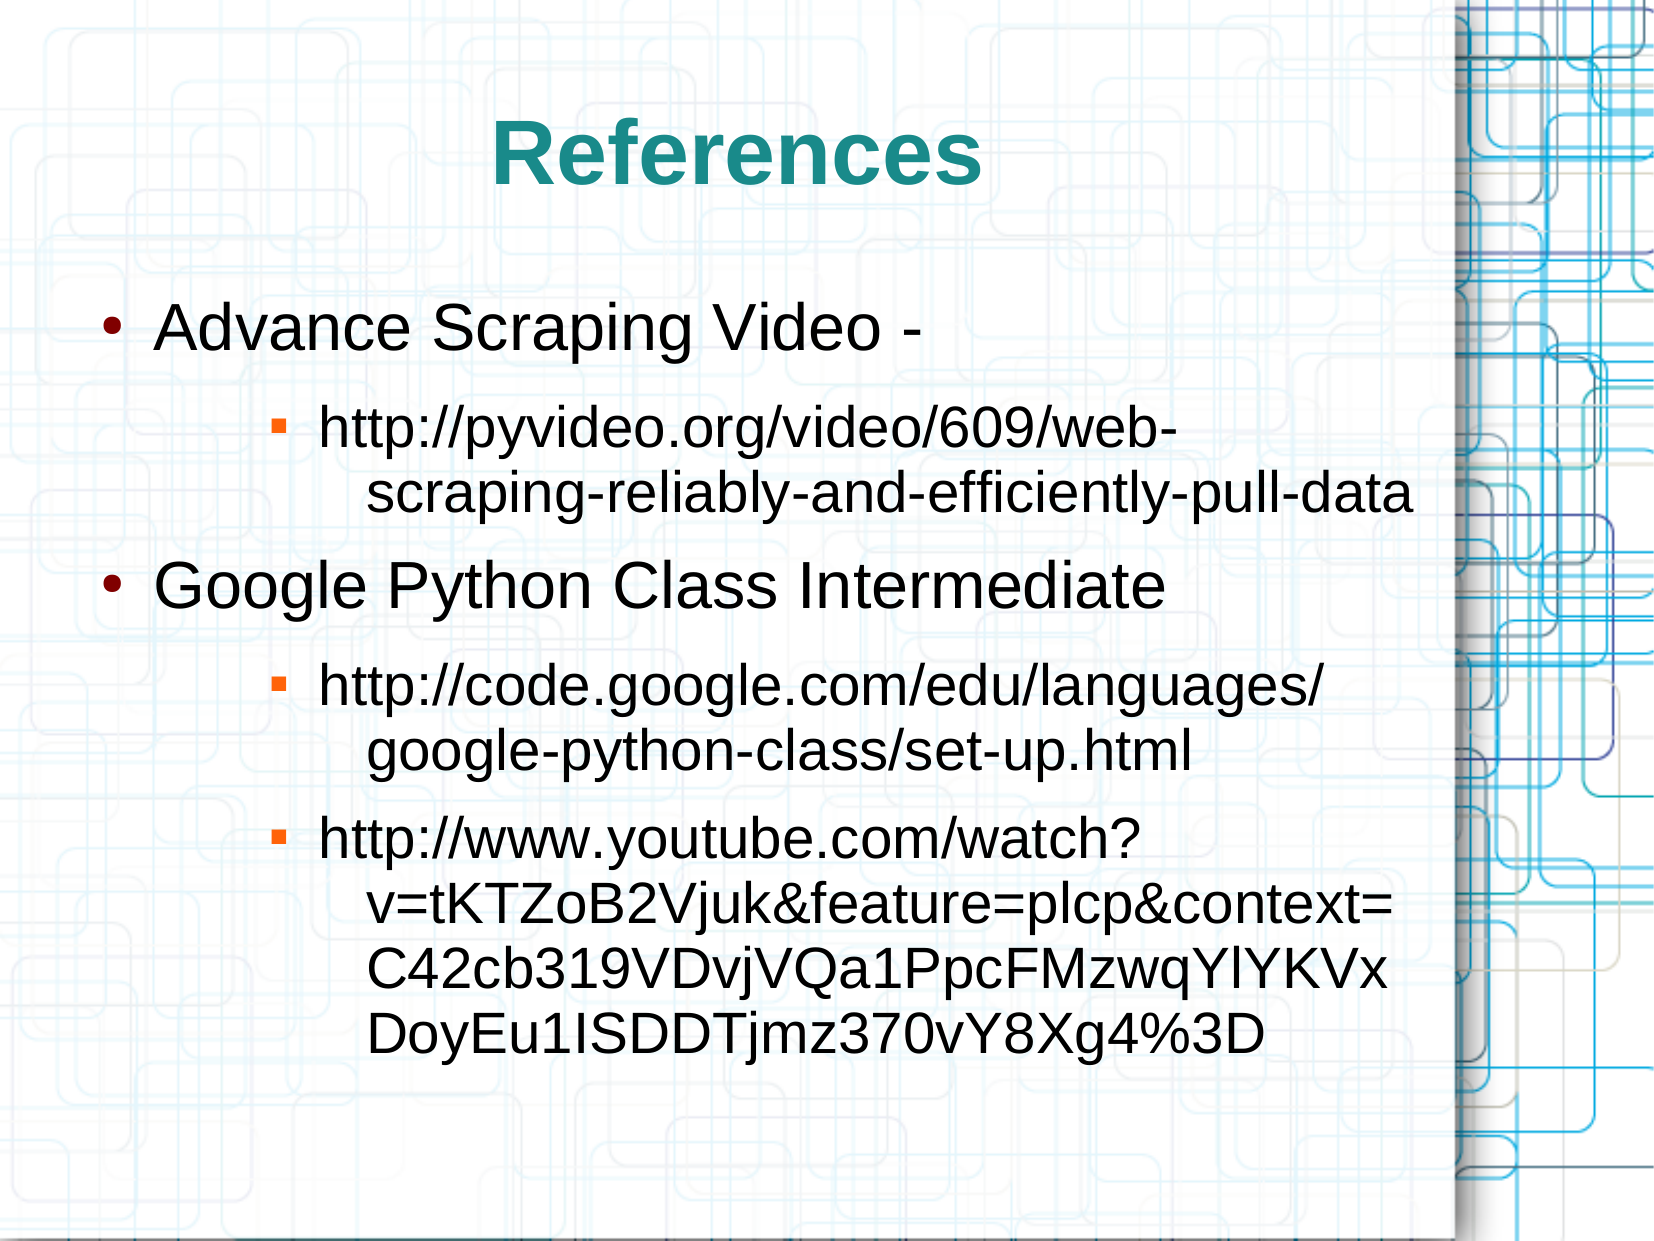

# References
Advance Scraping Video -
http://pyvideo.org/video/609/web-scraping-reliably-and-efficiently-pull-data
Google Python Class Intermediate
http://code.google.com/edu/languages/google-python-class/set-up.html
http://www.youtube.com/watch?v=tKTZoB2Vjuk&feature=plcp&context=C42cb319VDvjVQa1PpcFMzwqYlYKVxDoyEu1ISDDTjmz370vY8Xg4%3D